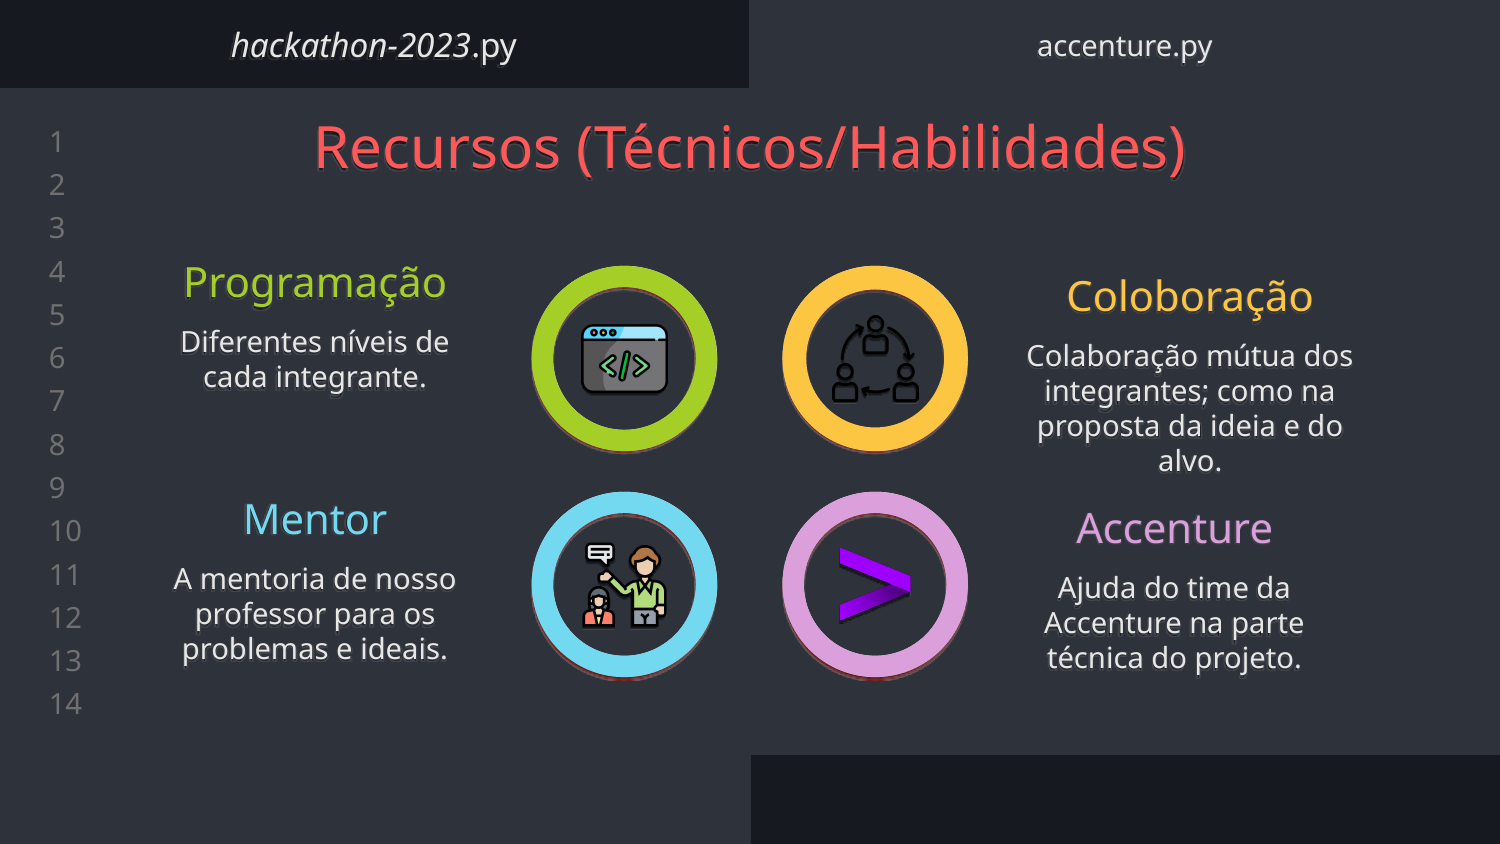

hackathon-2023.py
accenture.py
# Recursos (Técnicos/Habilidades)
Programação
Coloboração
Diferentes níveis de cada integrante.
Colaboração mútua dos integrantes; como na proposta da ideia e do alvo.
Mentor
Accenture
A mentoria de nosso professor para os problemas e ideais.
Ajuda do time da Accenture na parte técnica do projeto.